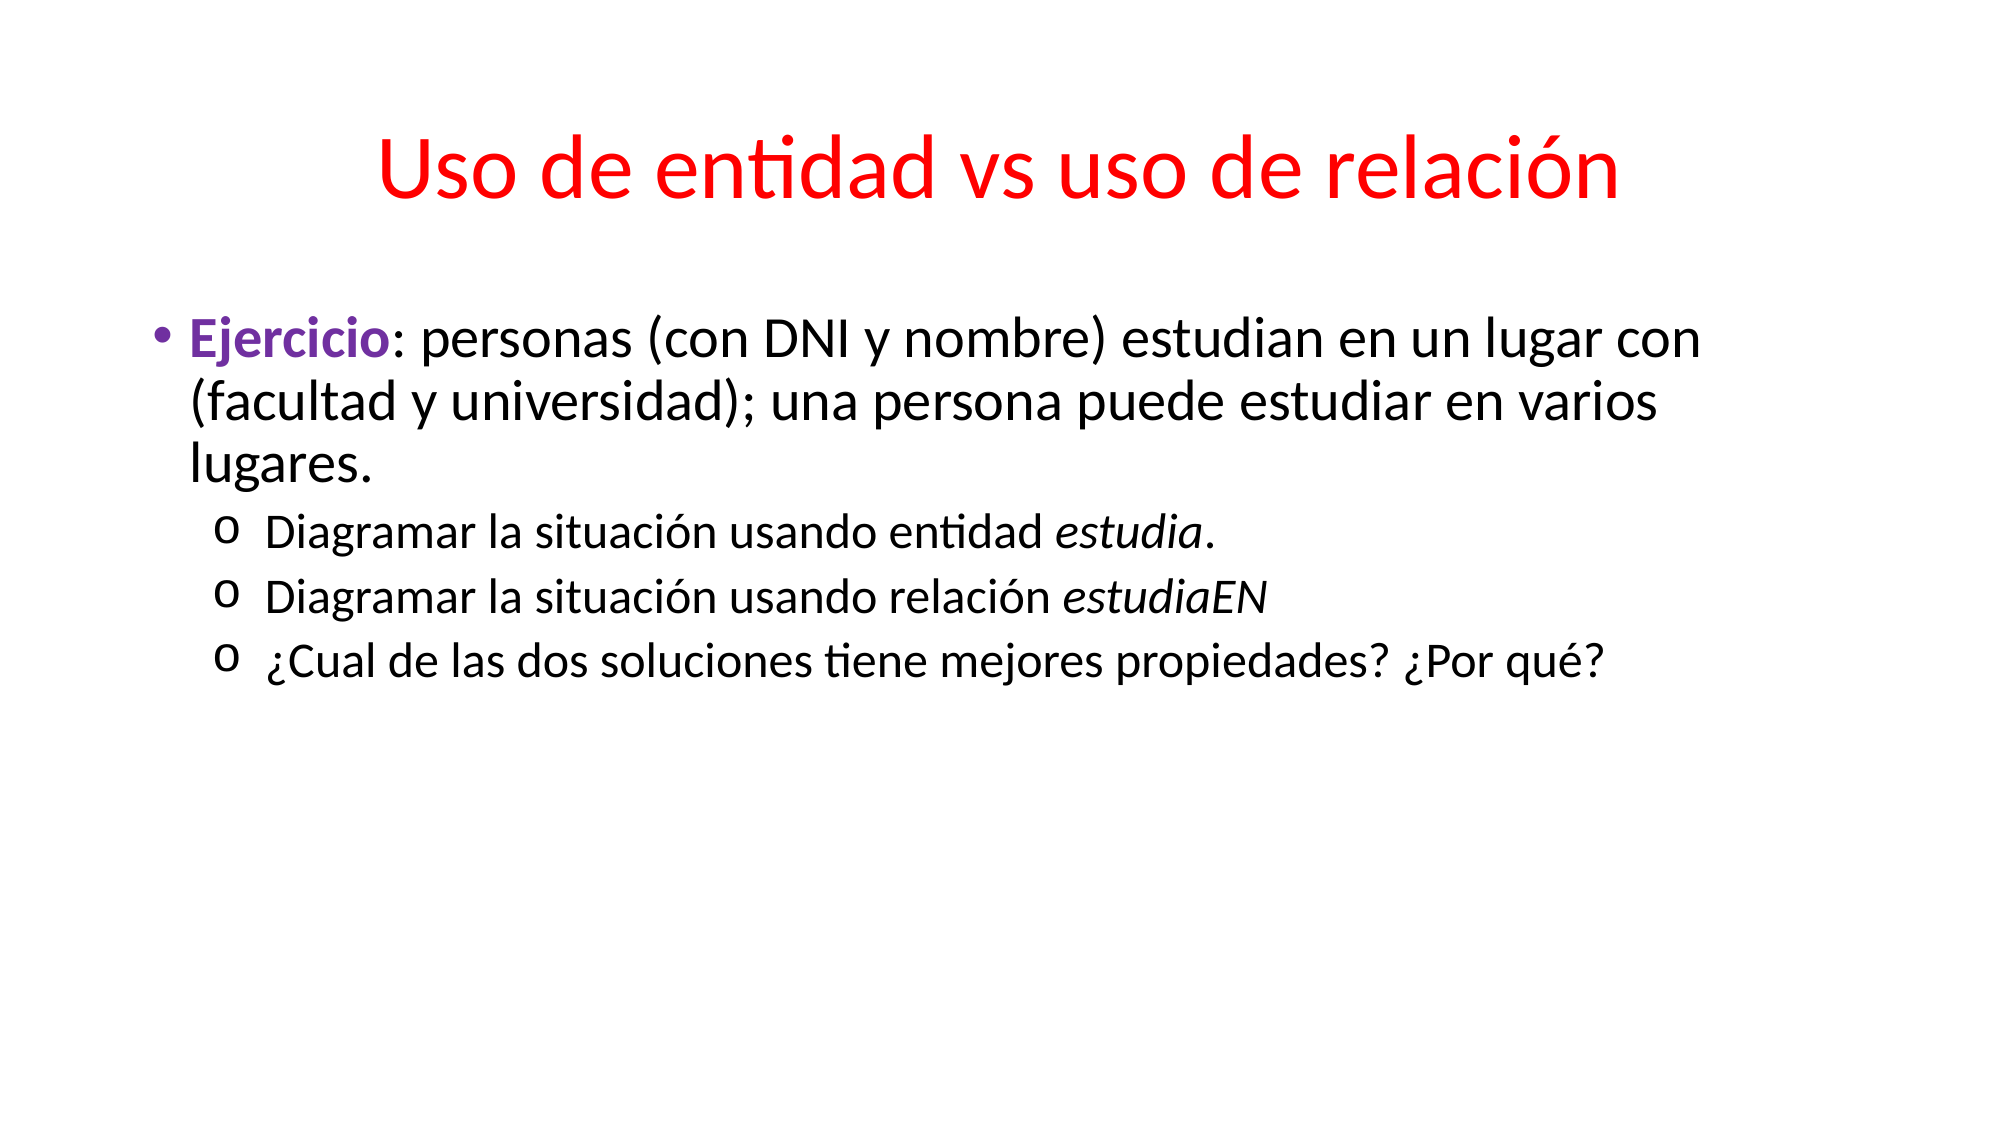

# Uso de entidad vs uso de relación
Ejercicio: personas (con DNI y nombre) estudian en un lugar con (facultad y universidad); una persona puede estudiar en varios lugares.
Diagramar la situación usando entidad estudia.
Diagramar la situación usando relación estudiaEN
¿Cual de las dos soluciones tiene mejores propiedades? ¿Por qué?